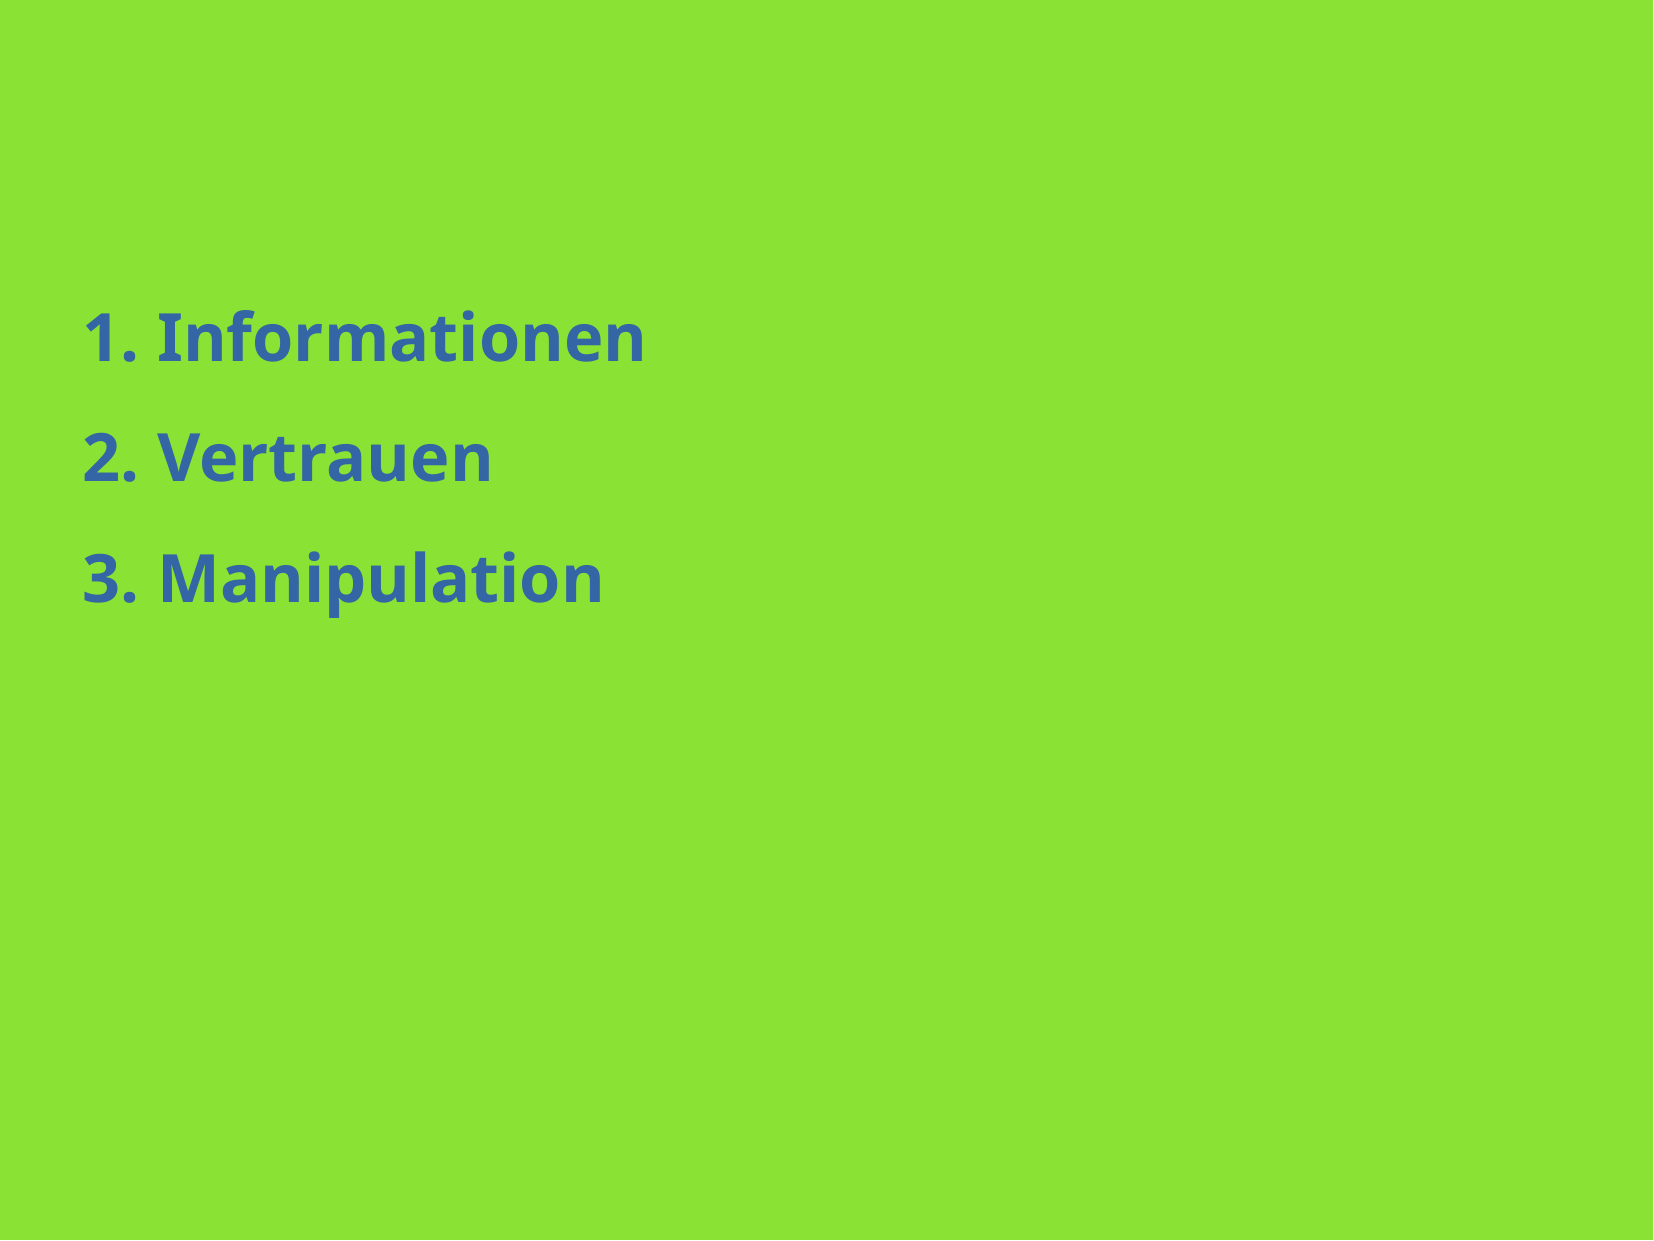

# 1. Informationen
2. Vertrauen
3. Manipulation